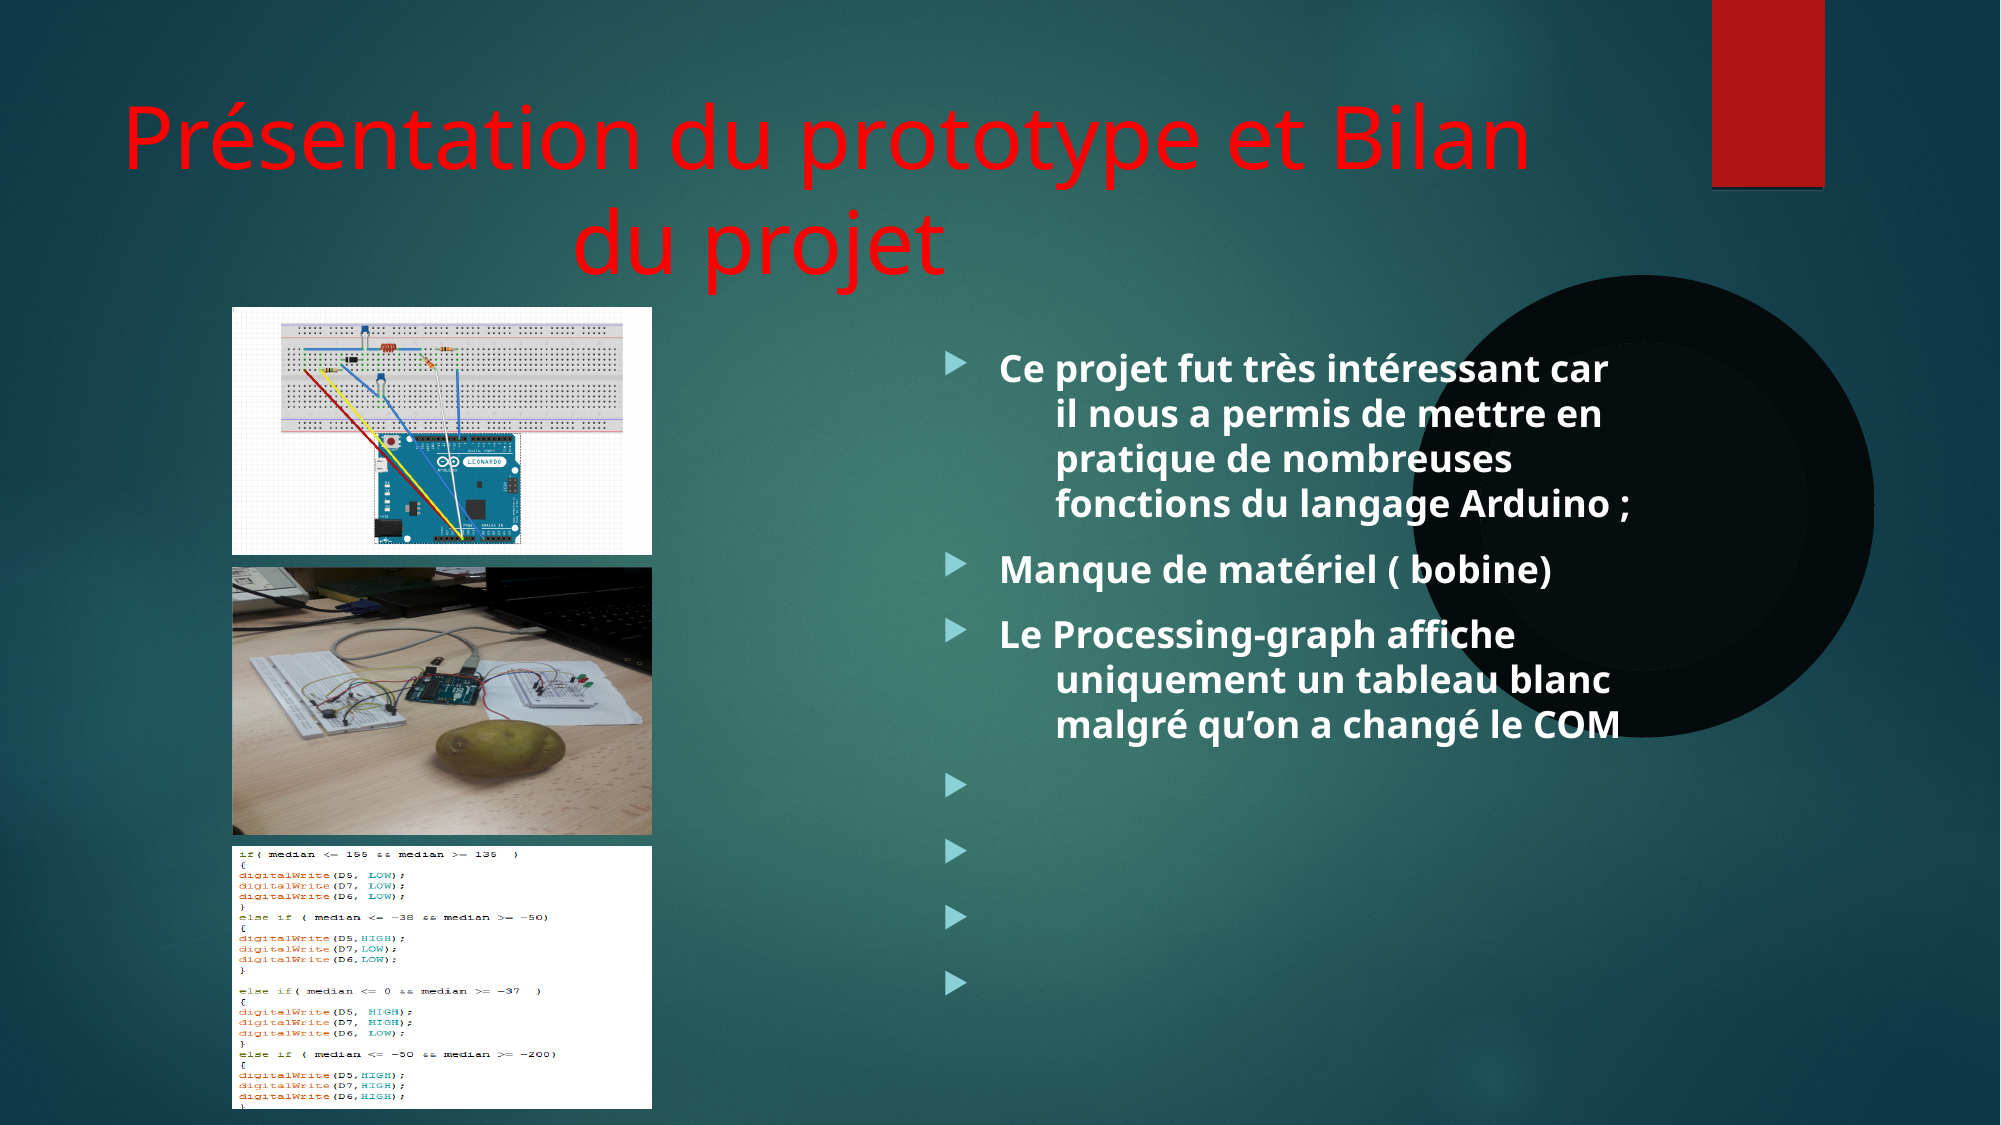

# Présentation du prototype et Bilan 							du projet
Ce projet fut très intéressant car il nous a permis de mettre en pratique de nombreuses fonctions du langage Arduino ;
Manque de matériel ( bobine)
Le Processing-graph affiche uniquement un tableau blanc malgré qu’on a changé le COM